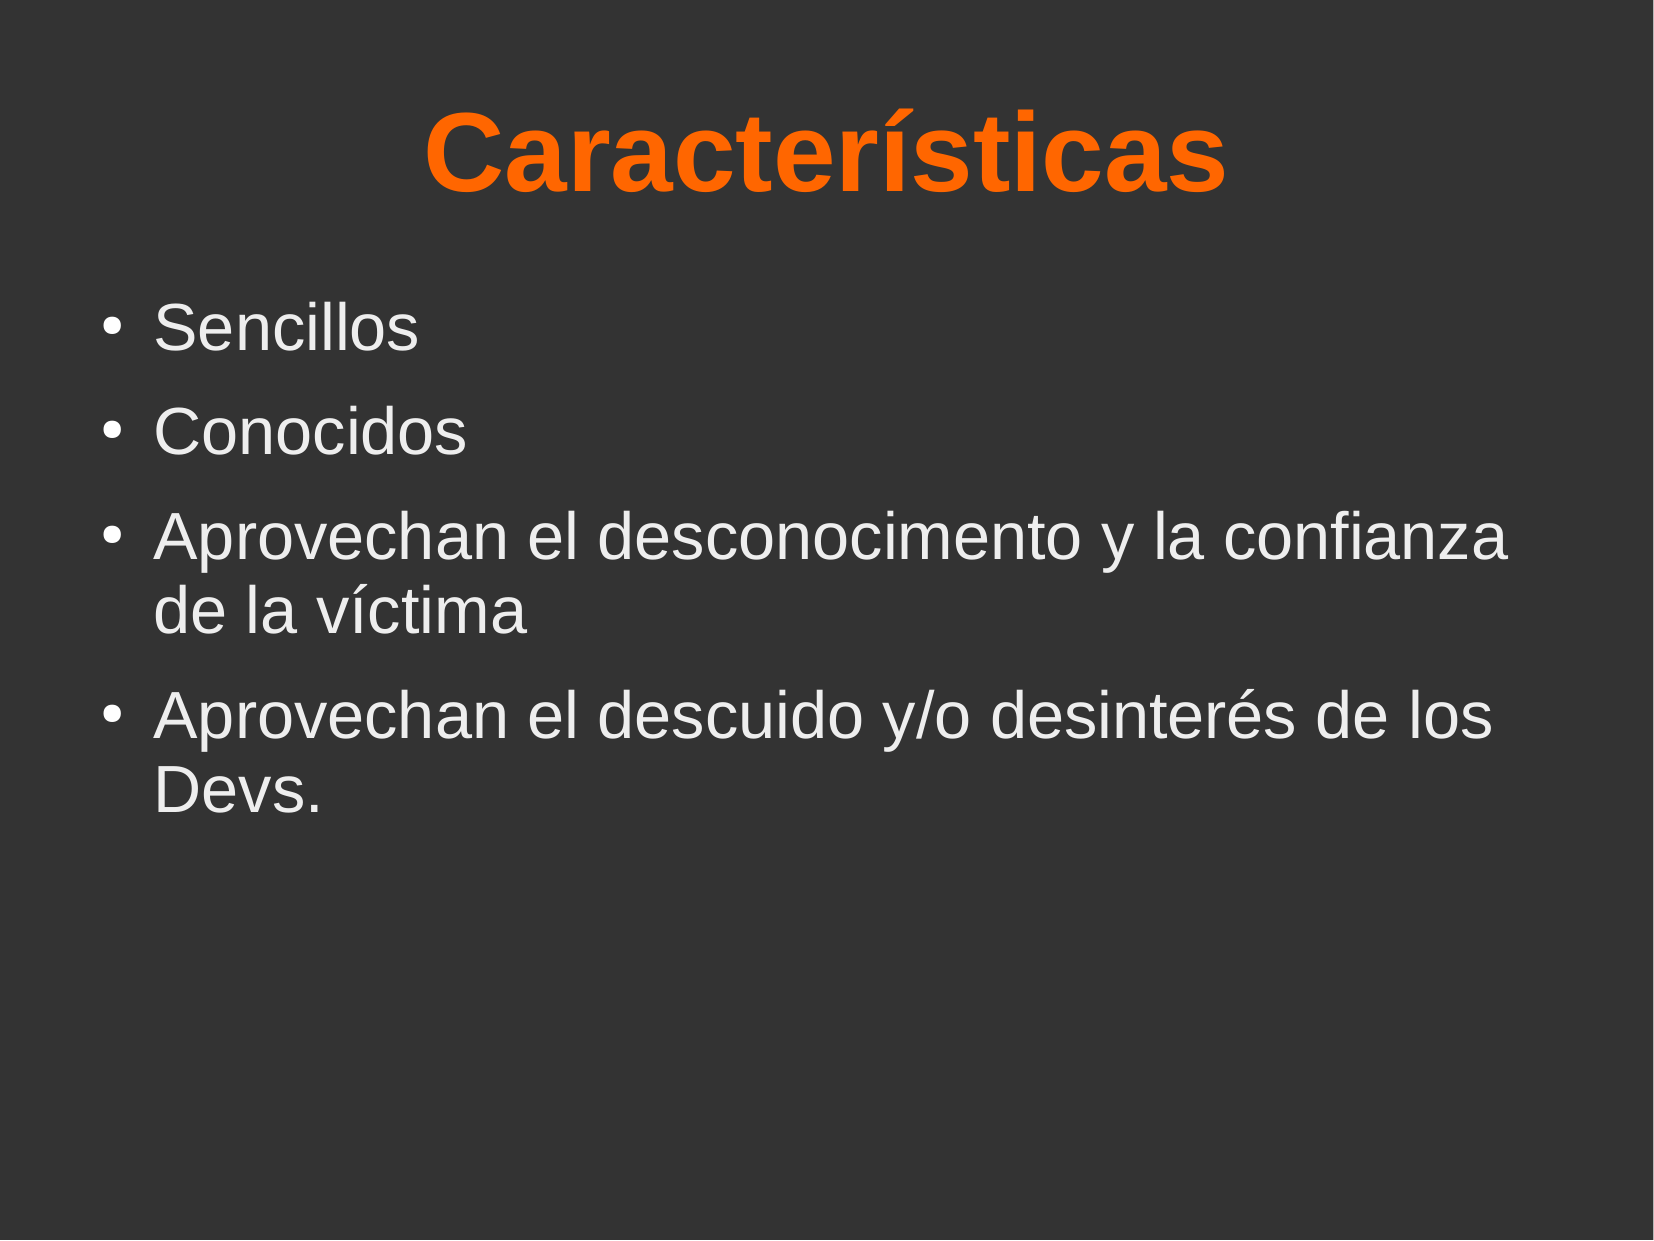

# Características
Sencillos
Conocidos
Aprovechan el desconocimento y la confianza de la víctima
Aprovechan el descuido y/o desinterés de los Devs.